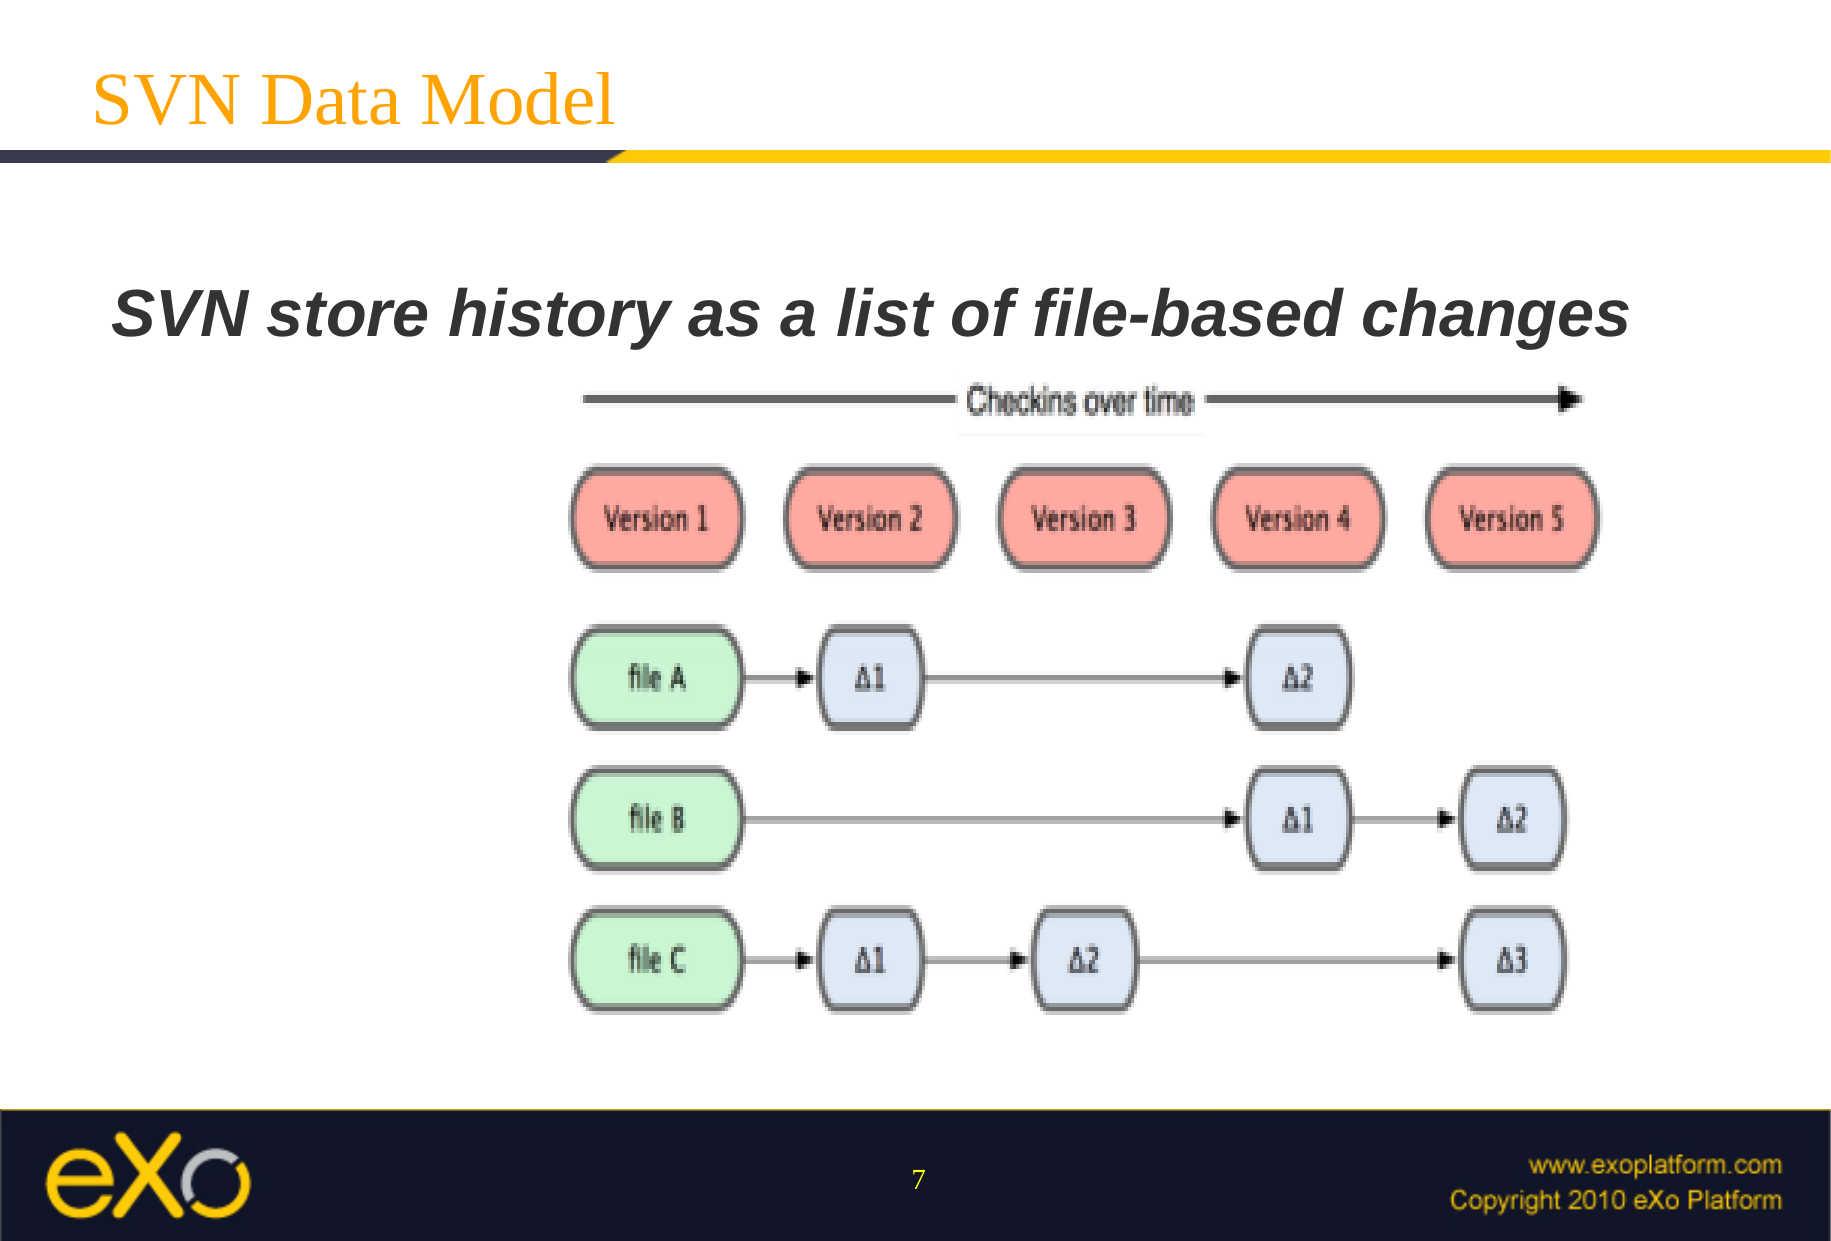

SVN Data Model
SVN store history as a list of ﬁle-based changes